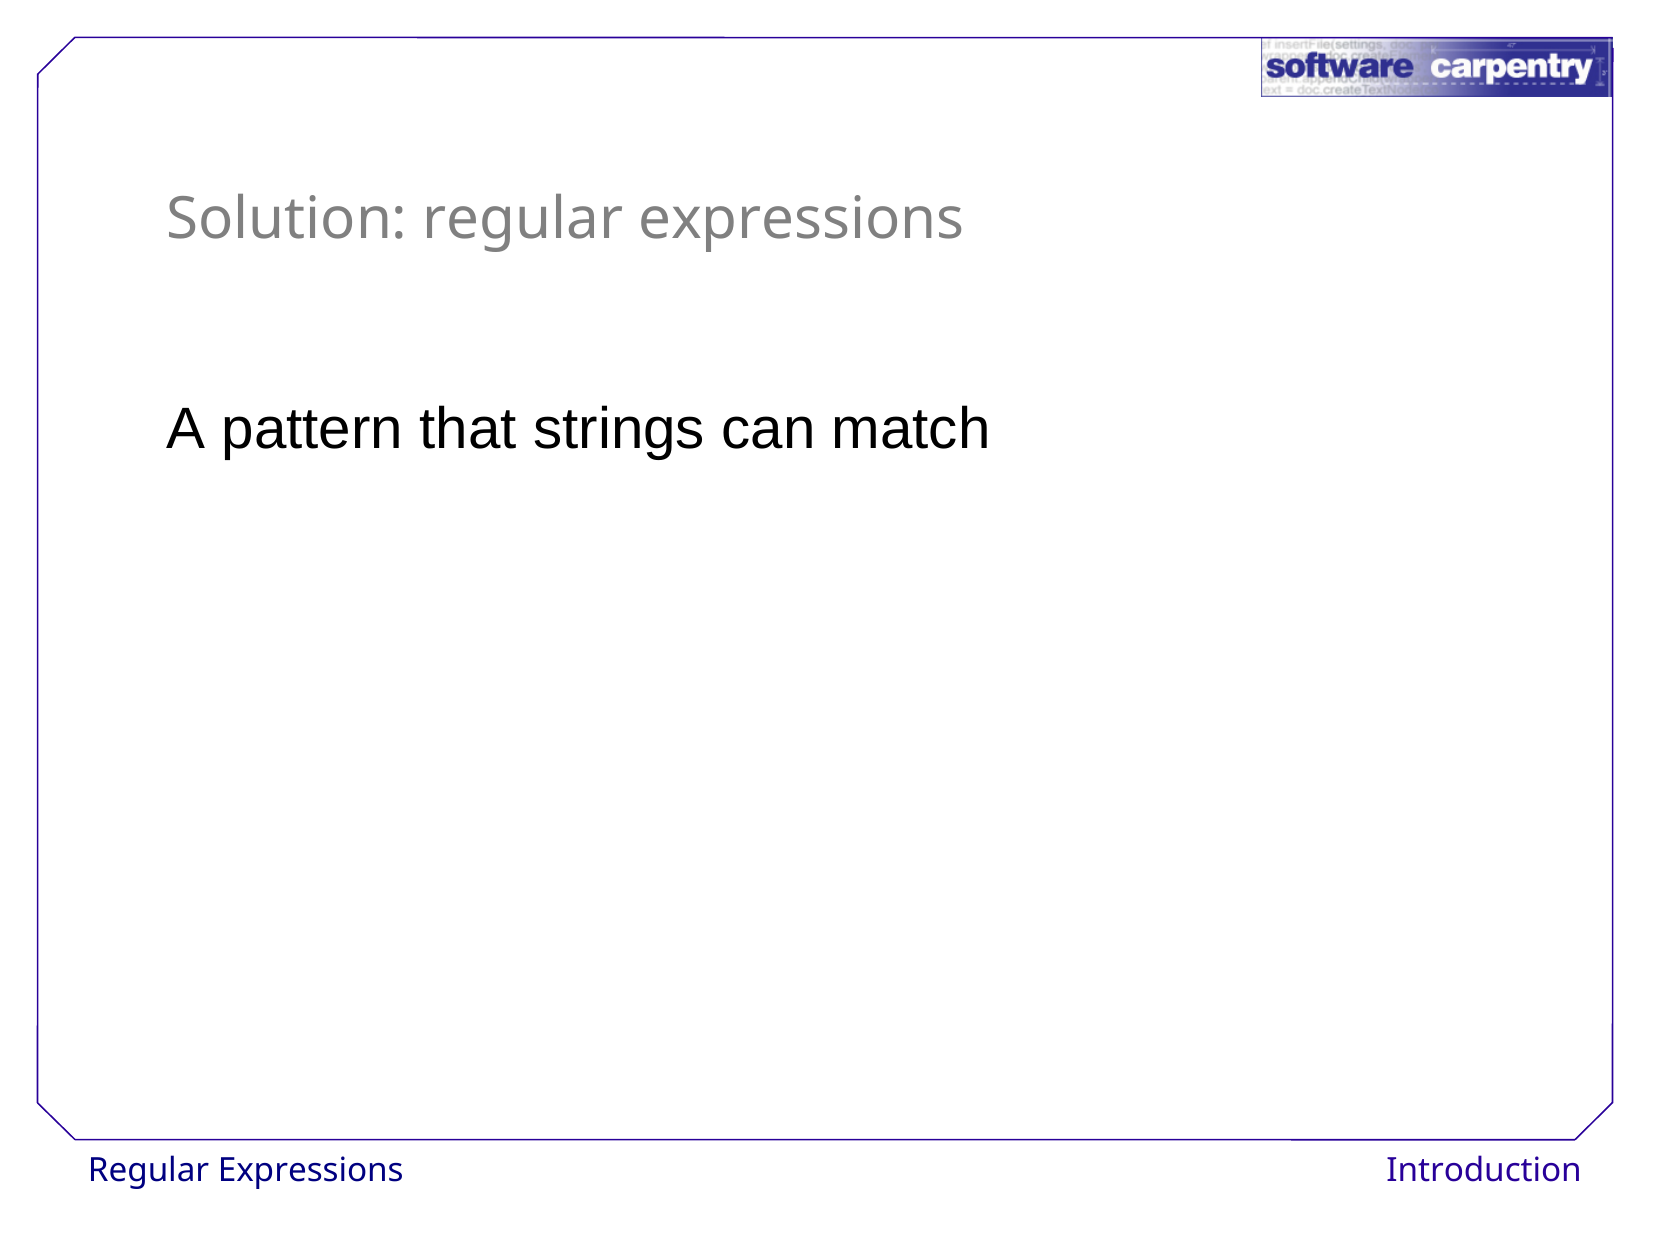

Solution: regular expressions
A pattern that strings can match